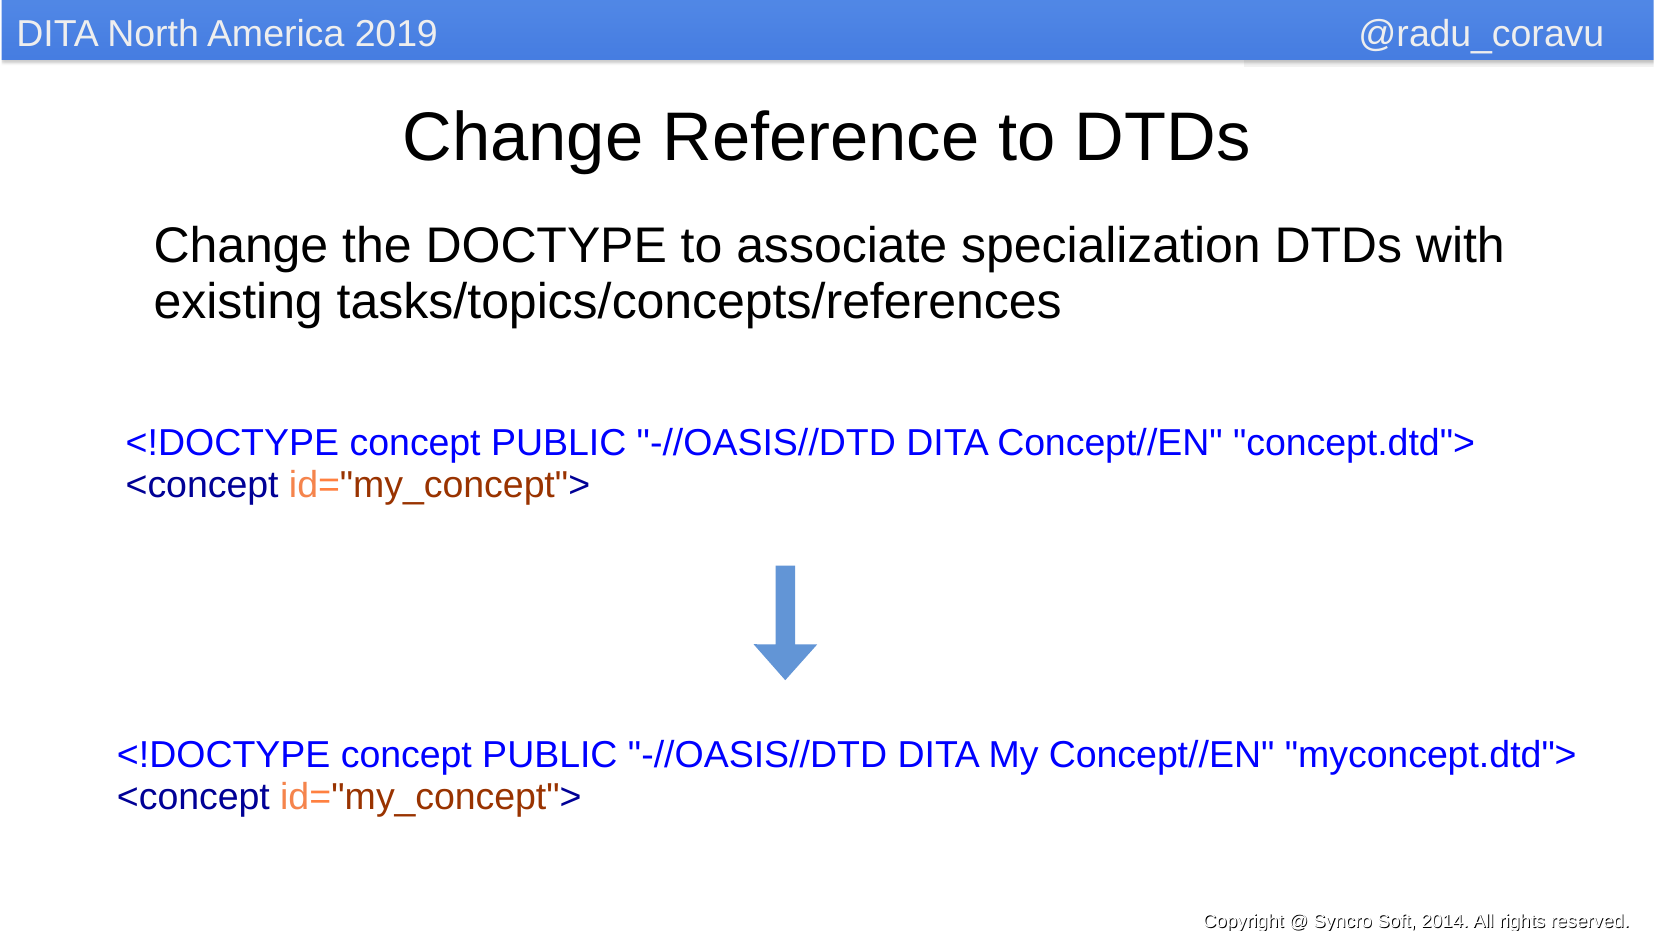

# Change Reference to DTDs
Change the DOCTYPE to associate specialization DTDs with existing tasks/topics/concepts/references
<!DOCTYPE concept PUBLIC "-//OASIS//DTD DITA Concept//EN" "concept.dtd">
<concept id="my_concept">
<!DOCTYPE concept PUBLIC "-//OASIS//DTD DITA My Concept//EN" "myconcept.dtd">
<concept id="my_concept">